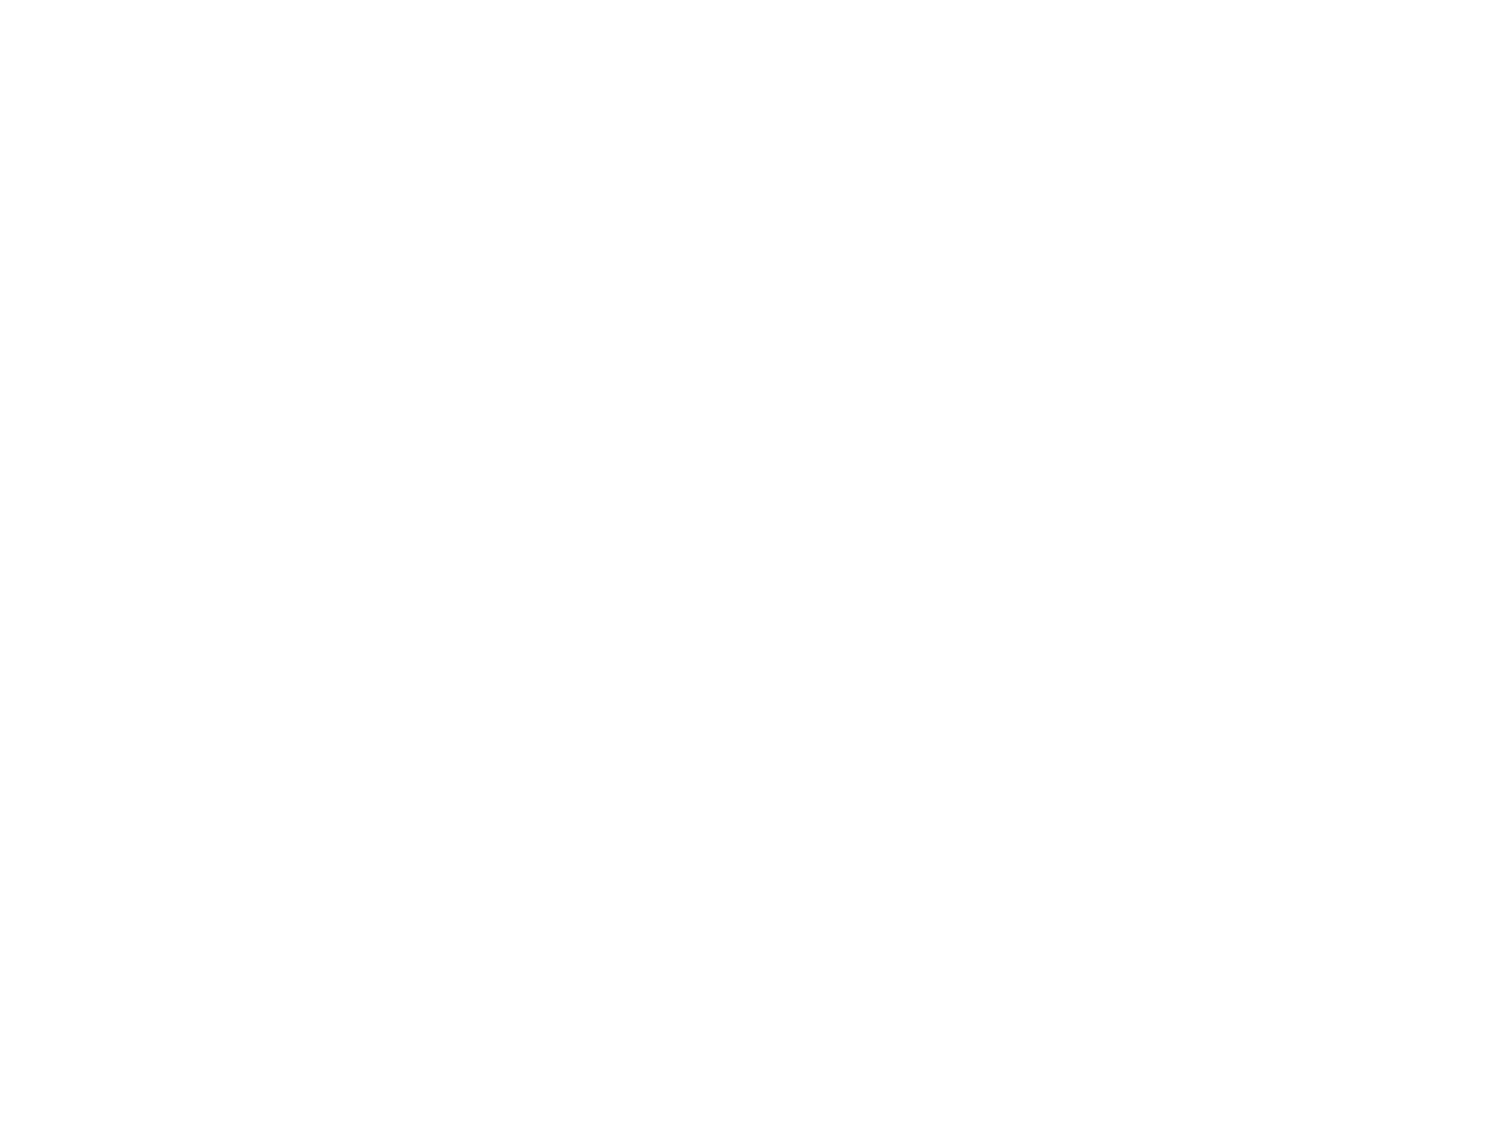

# GOLF DATA SET
Refresher of the general workflow.